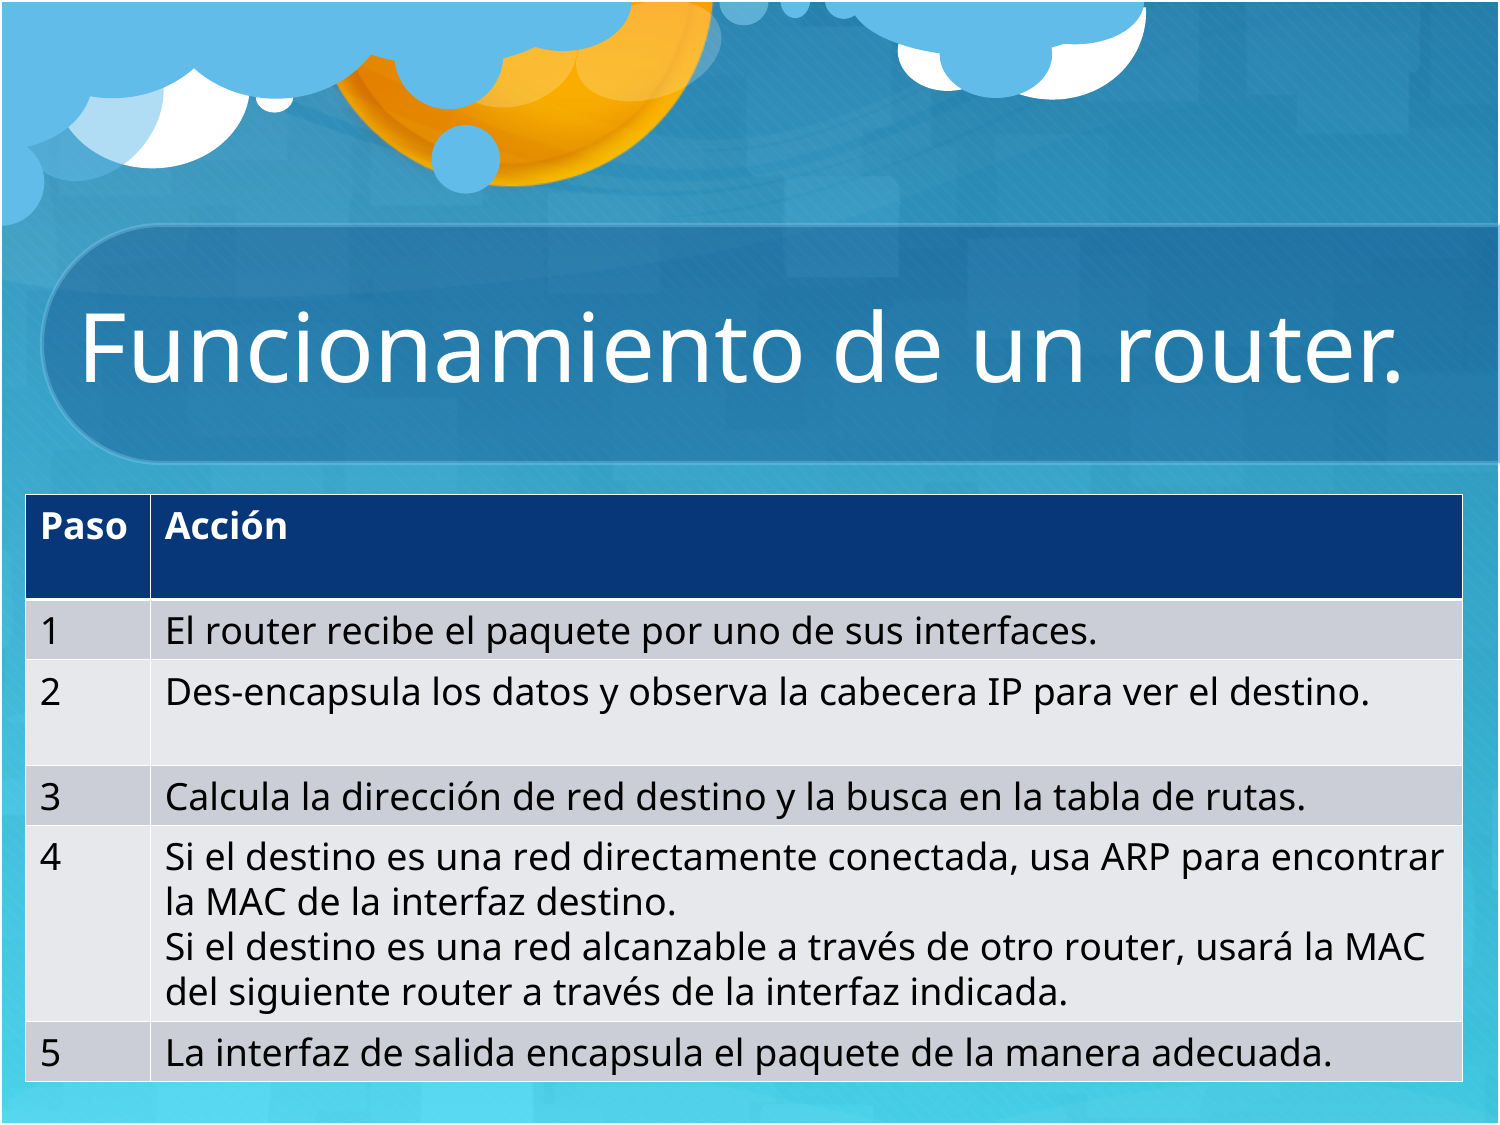

# Funcionamiento de un router.
| Paso | Acción |
| --- | --- |
| 1 | El router recibe el paquete por uno de sus interfaces. |
| 2 | Des-encapsula los datos y observa la cabecera IP para ver el destino. |
| 3 | Calcula la dirección de red destino y la busca en la tabla de rutas. |
| 4 | Si el destino es una red directamente conectada, usa ARP para encontrar la MAC de la interfaz destino. Si el destino es una red alcanzable a través de otro router, usará la MAC del siguiente router a través de la interfaz indicada. |
| 5 | La interfaz de salida encapsula el paquete de la manera adecuada. |